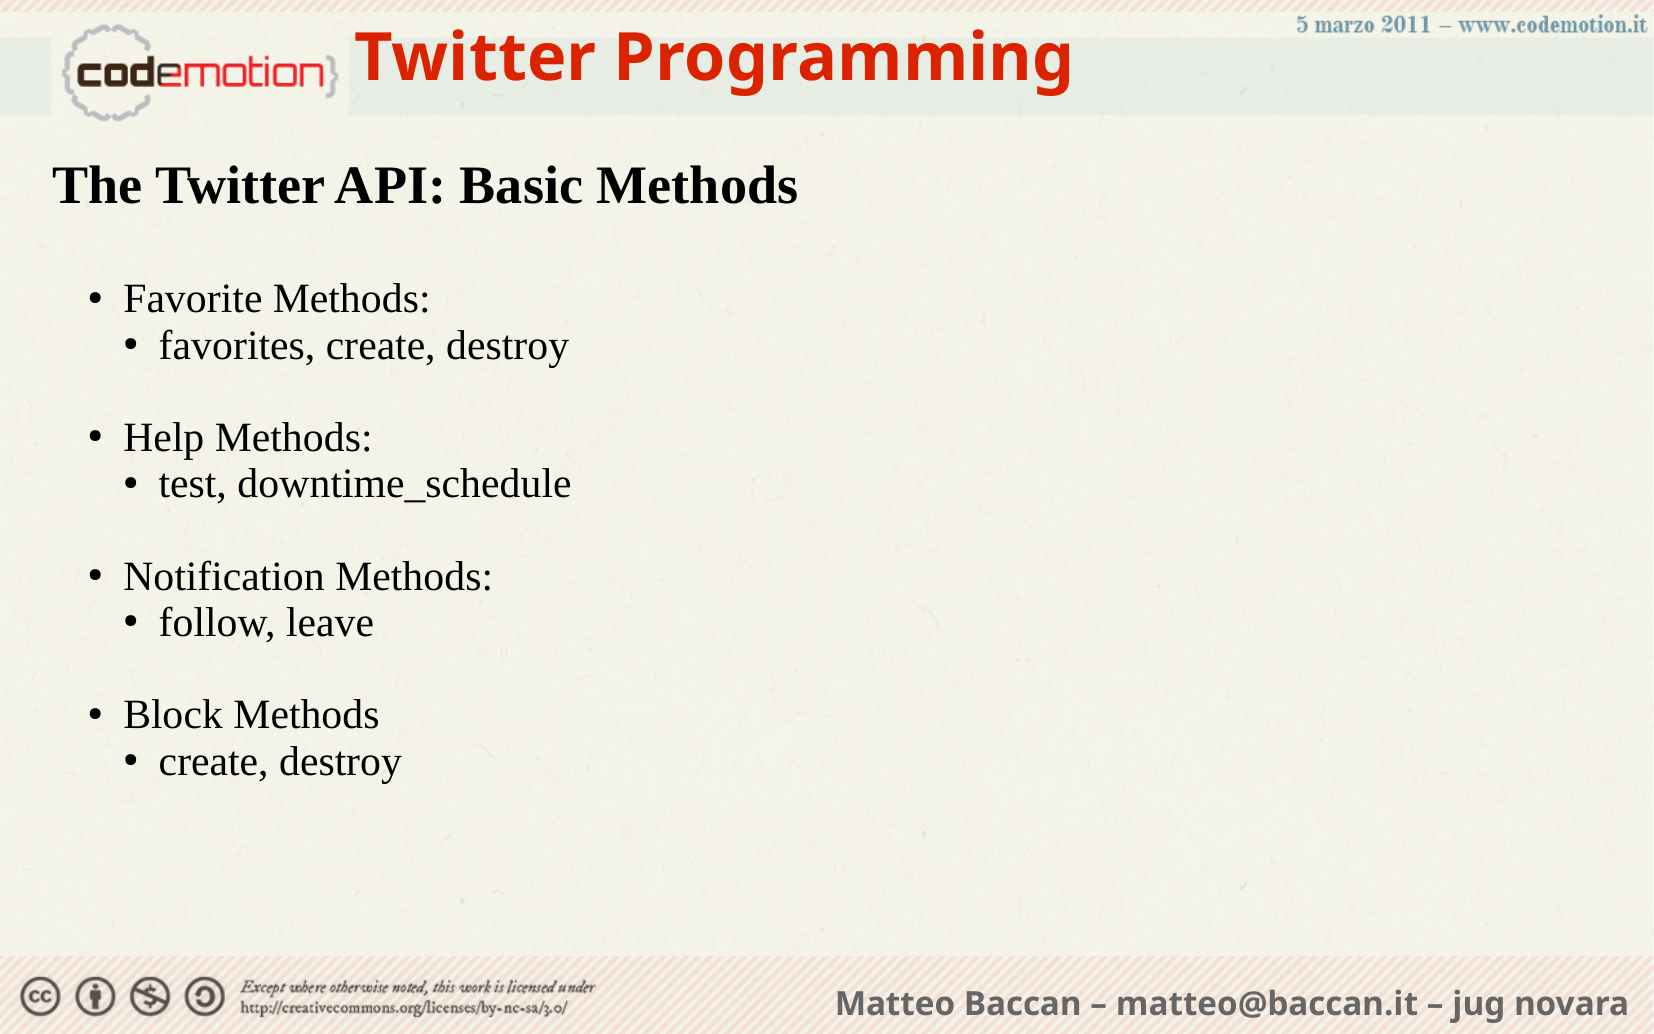

# Twitter Programming
The Twitter API: Basic Methods
Favorite Methods:
favorites, create, destroy
Help Methods:
test, downtime_schedule
Notification Methods:
follow, leave
Block Methods
create, destroy
21
Twitter Programming - Matteo Baccan - matteo@baccan.it